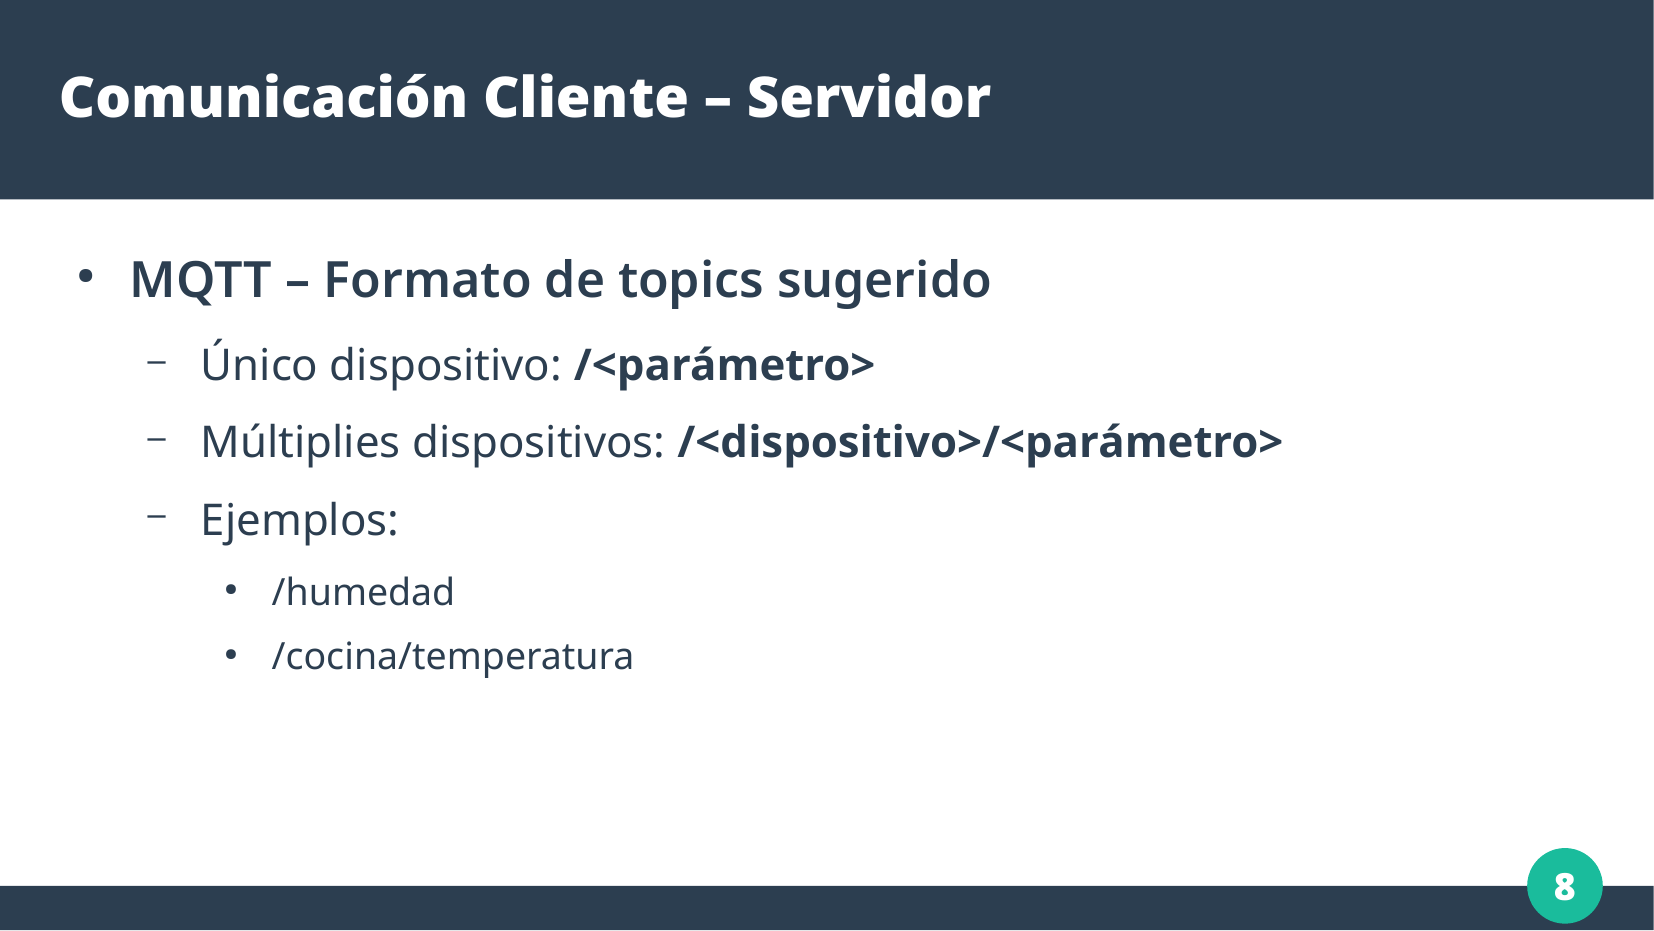

# Comunicación Cliente – Servidor
MQTT – Formato de topics sugerido
Único dispositivo: /<parámetro>
Múltiplies dispositivos: /<dispositivo>/<parámetro>
Ejemplos:
/humedad
/cocina/temperatura